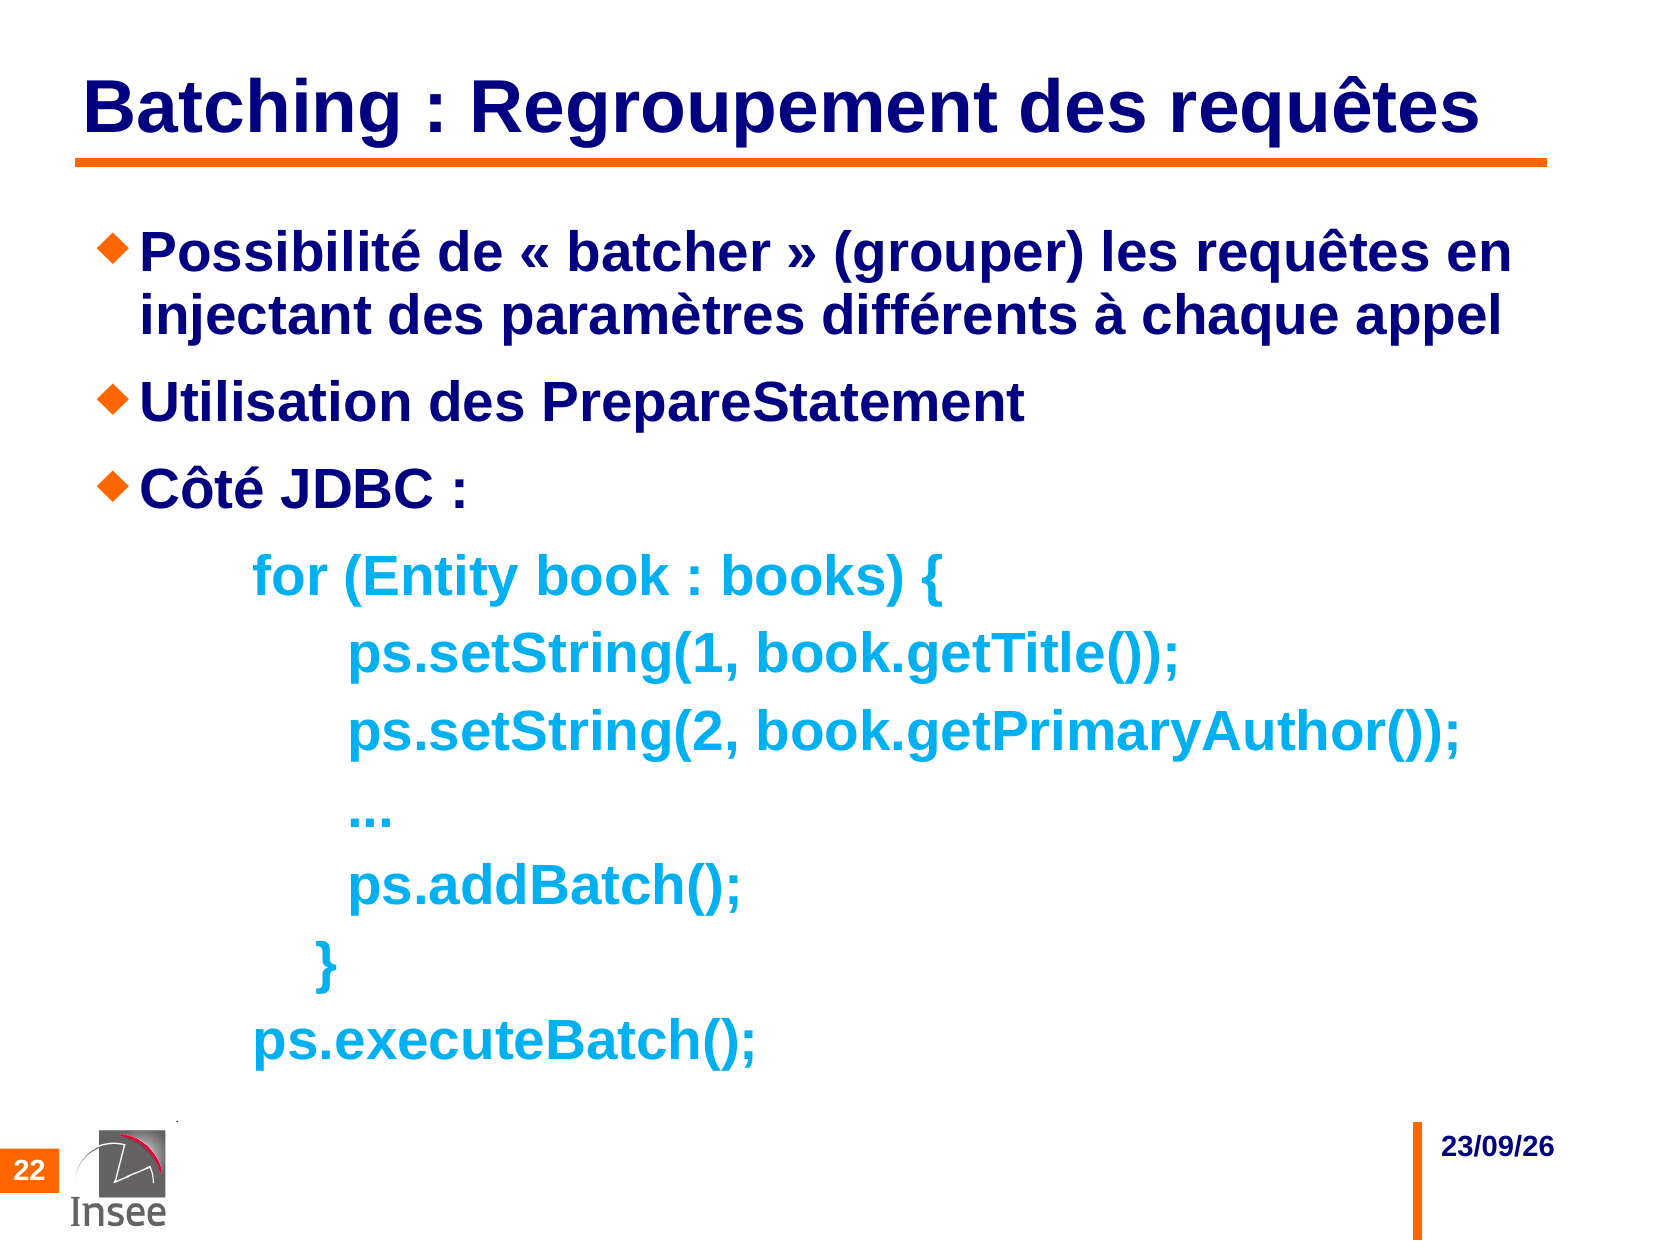

# Batching : Regroupement des requêtes
Possibilité de « batcher » (grouper) les requêtes en injectant des paramètres différents à chaque appel
Utilisation des PrepareStatement
Côté JDBC :
for (Entity book : books) {
 ps.setString(1, book.getTitle());
 ps.setString(2, book.getPrimaryAuthor());
 ...
 ps.addBatch();
 }
ps.executeBatch();
22